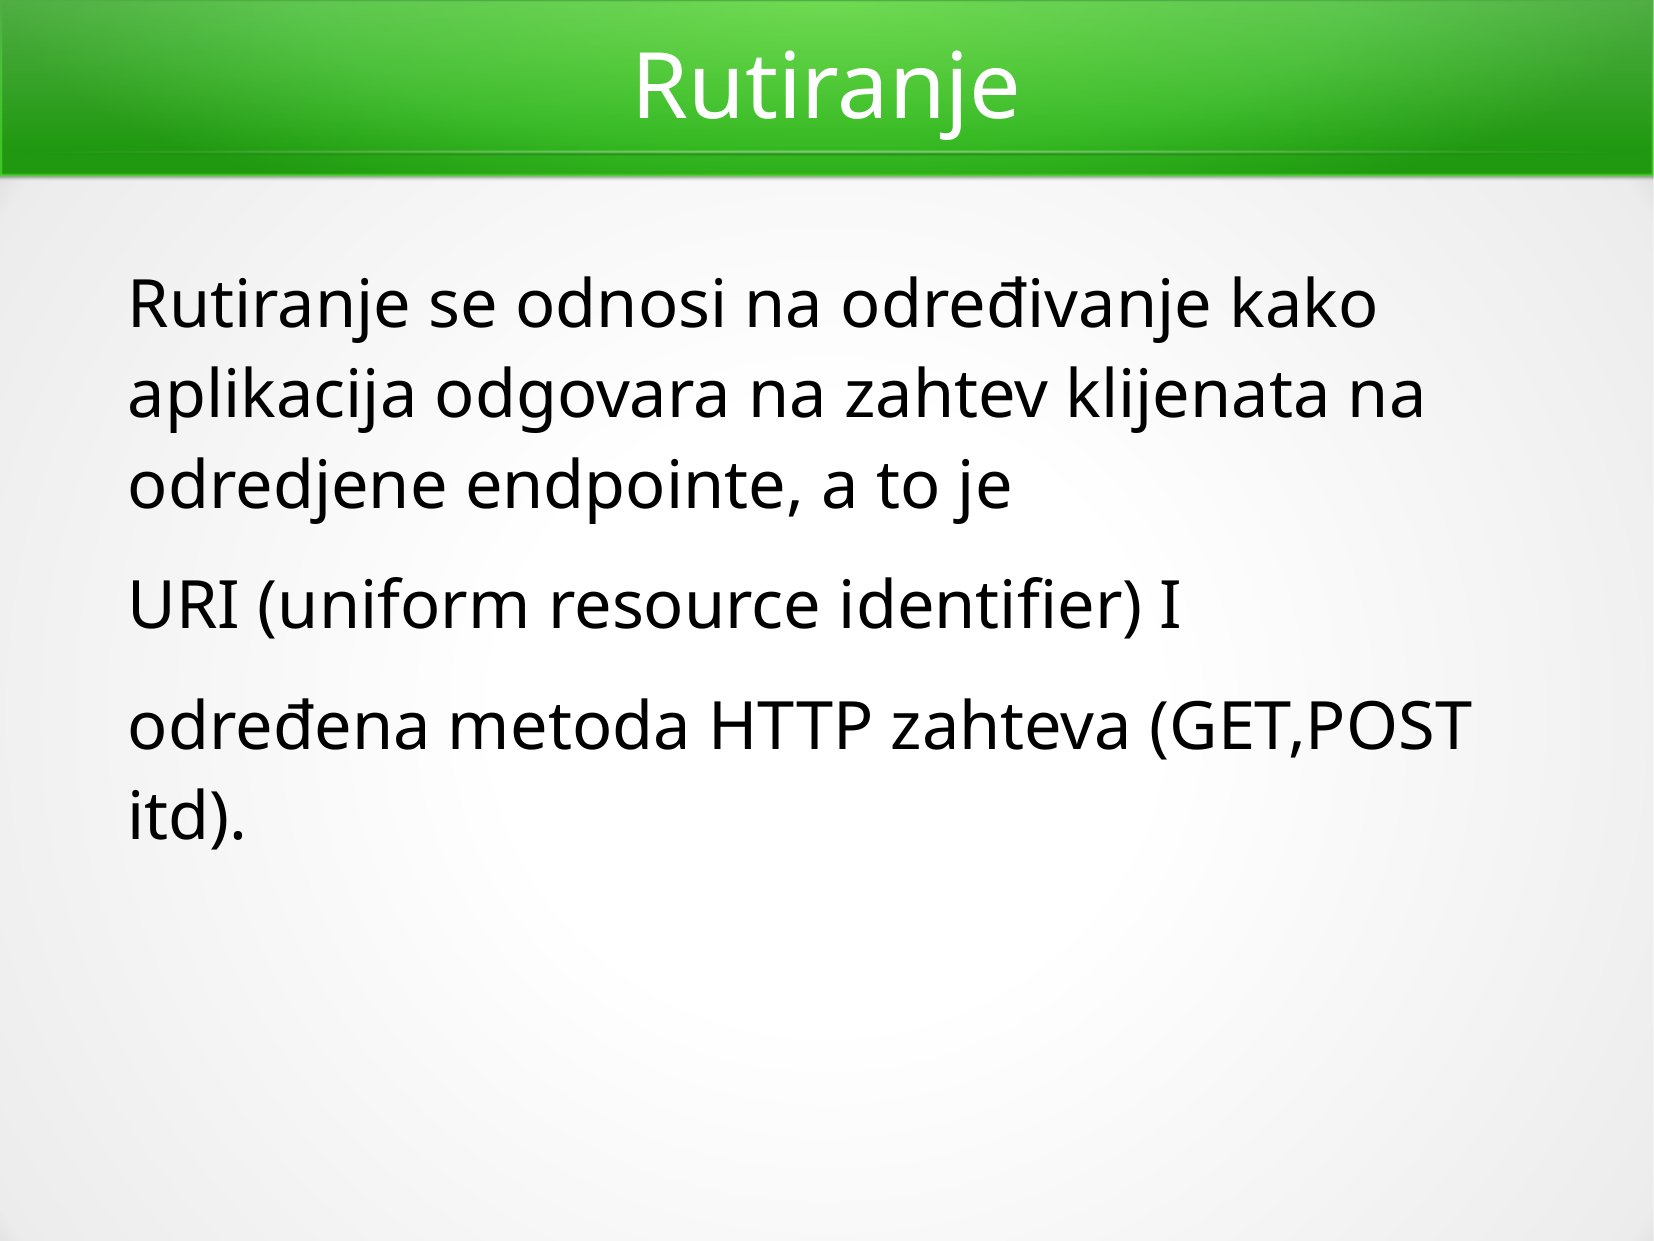

# Rutiranje
Rutiranje se odnosi na određivanje kako aplikacija odgovara na zahtev klijenata na odredjene endpointe, a to je
URI (uniform resource identifier) I
određena metoda HTTP zahteva (GET,POST itd).